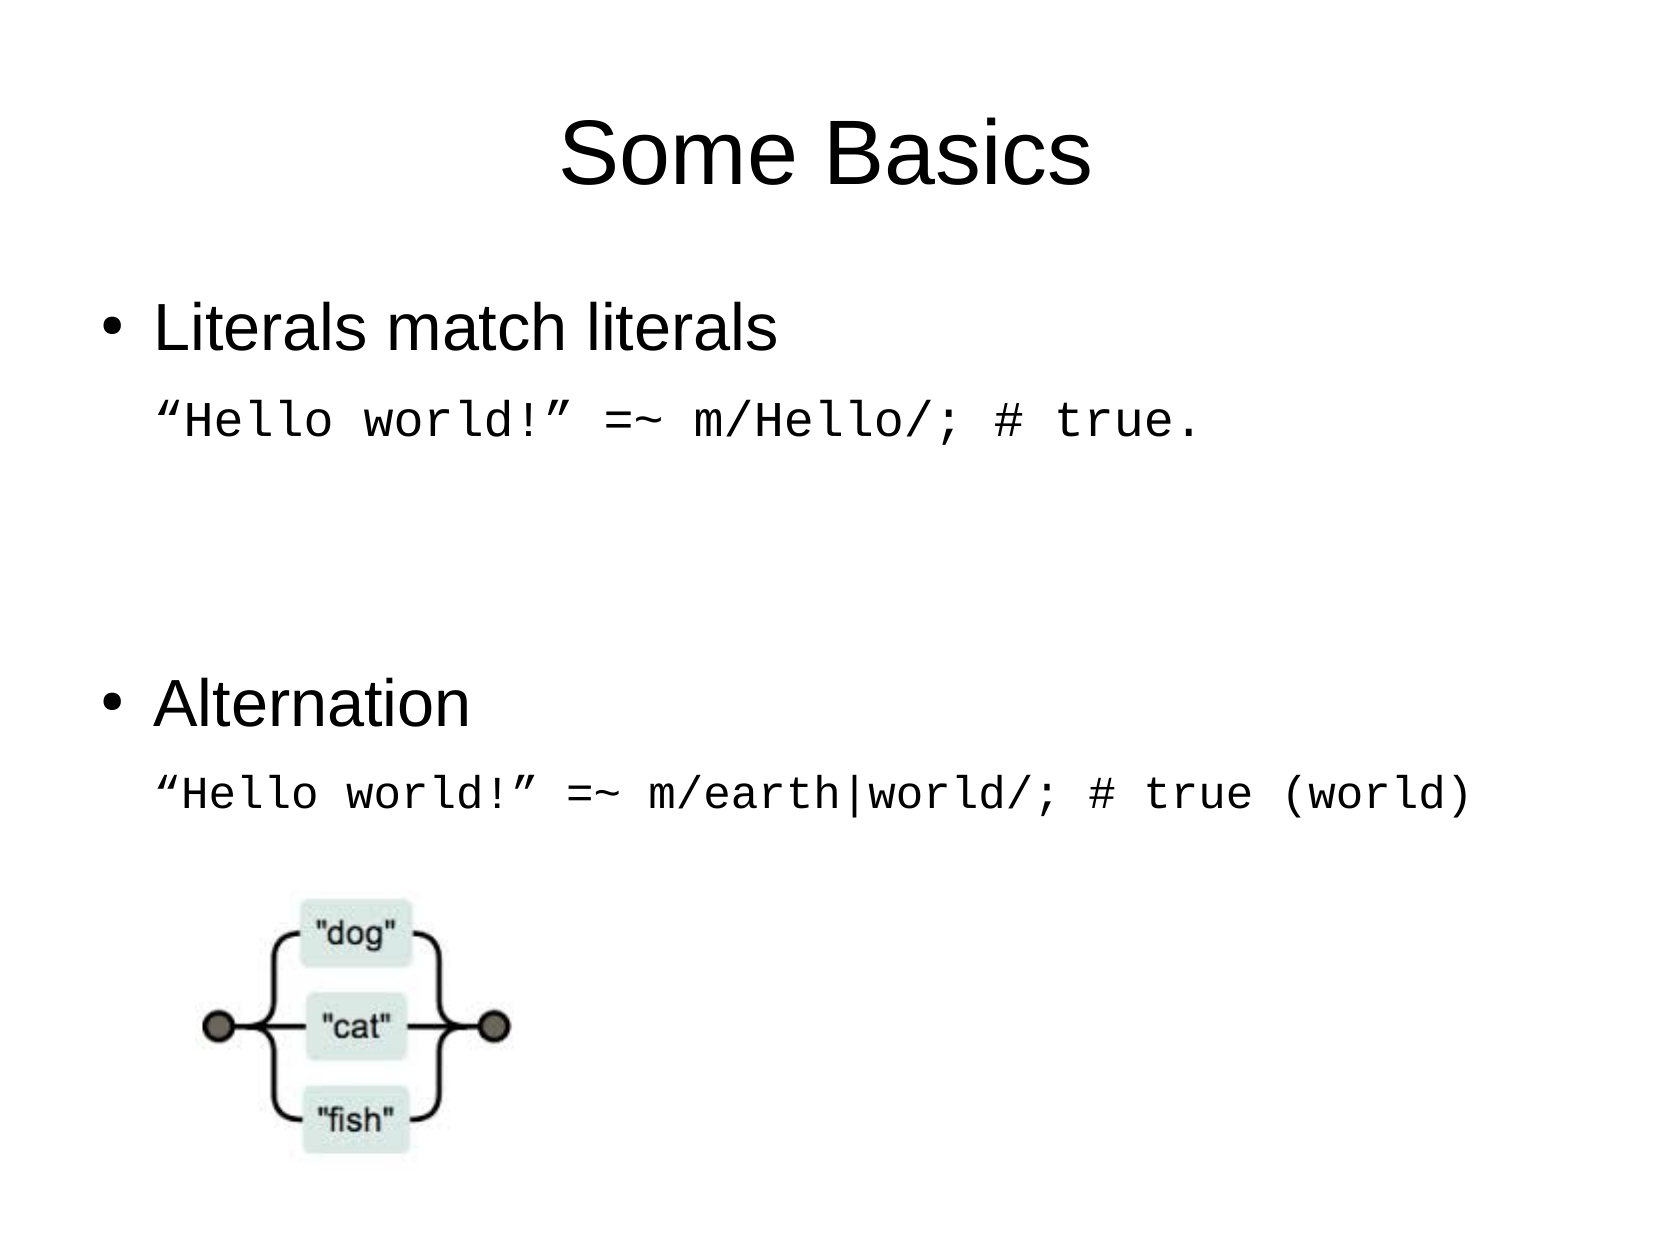

# Some Basics
Literals match literals
“Hello world!” =~ m/Hello/; # true.
Alternation
“Hello world!” =~ m/earth|world/; # true (world)